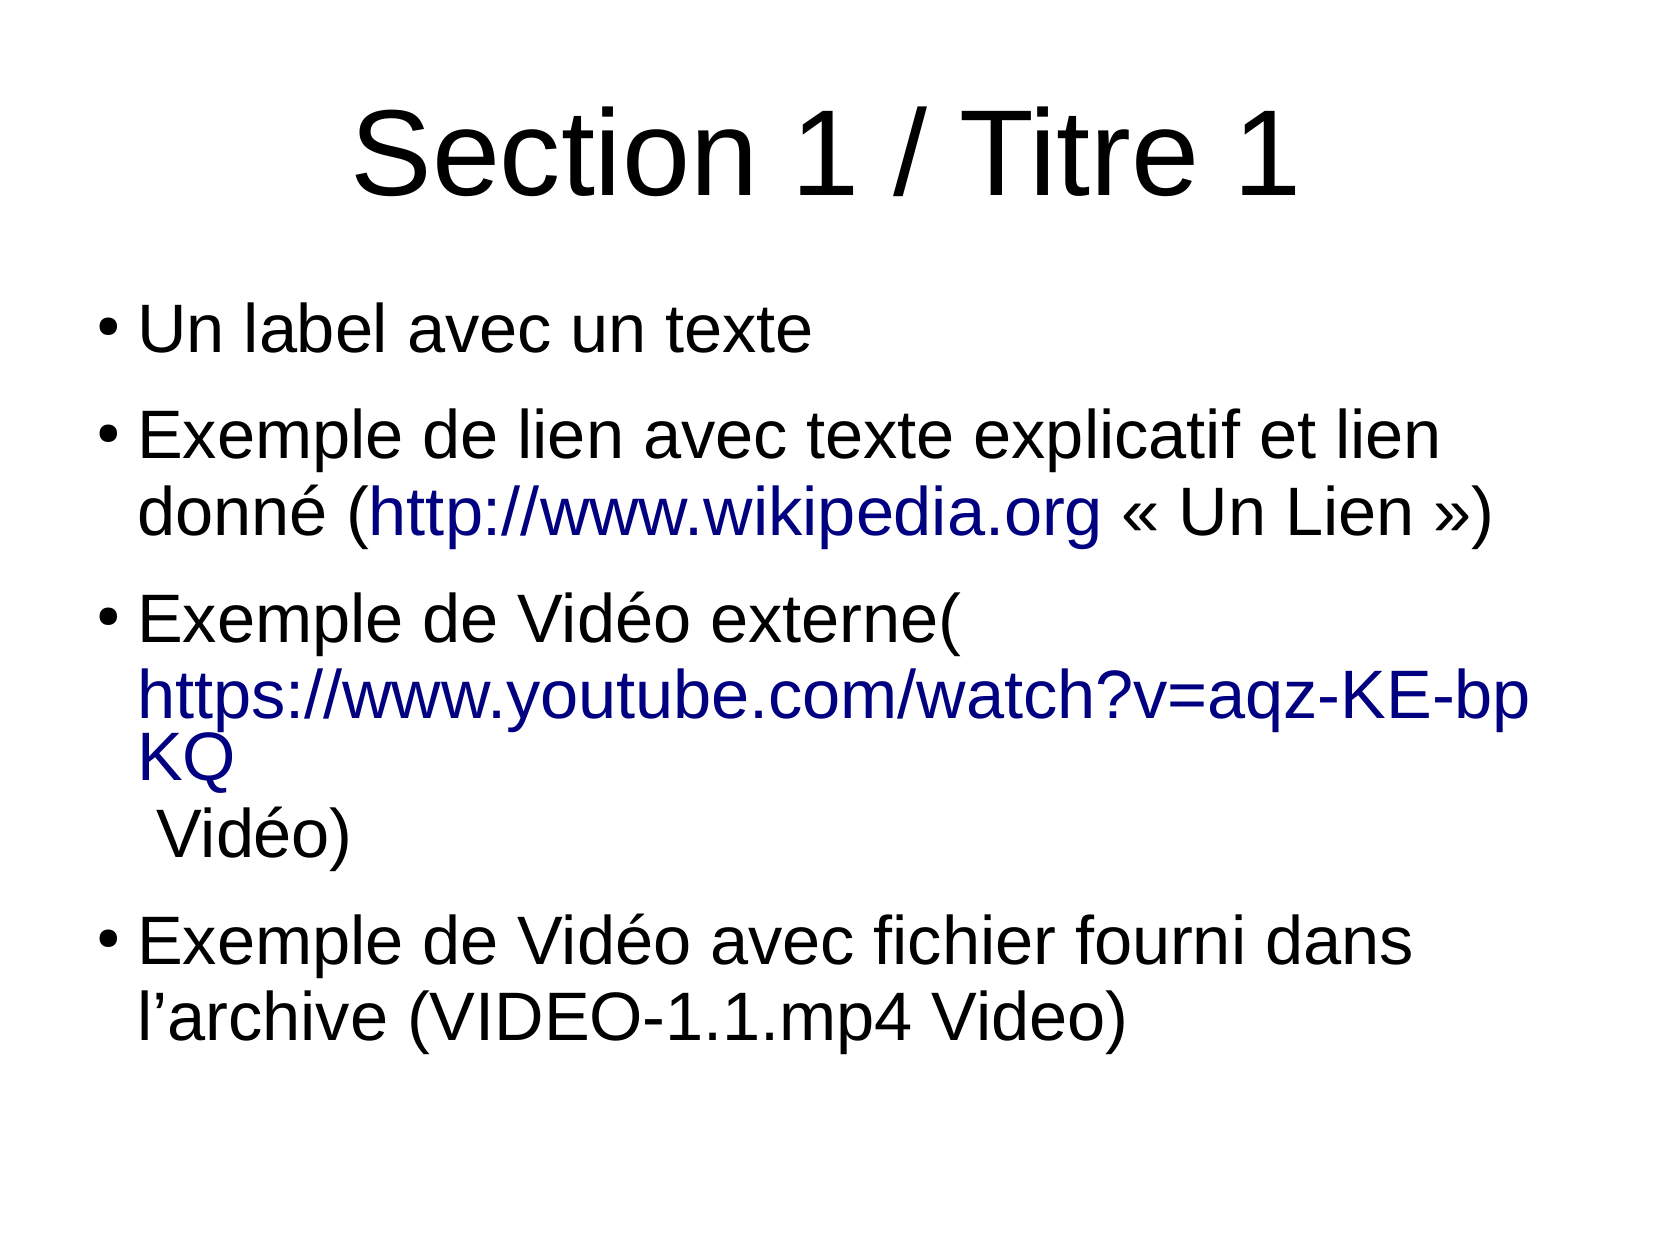

# Section 1 / Titre 1
Un label avec un texte
Exemple de lien avec texte explicatif et lien donné (http://www.wikipedia.org « Un Lien »)
Exemple de Vidéo externe(https://www.youtube.com/watch?v=aqz-KE-bpKQ Vidéo)
Exemple de Vidéo avec fichier fourni dans l’archive (VIDEO-1.1.mp4 Video)